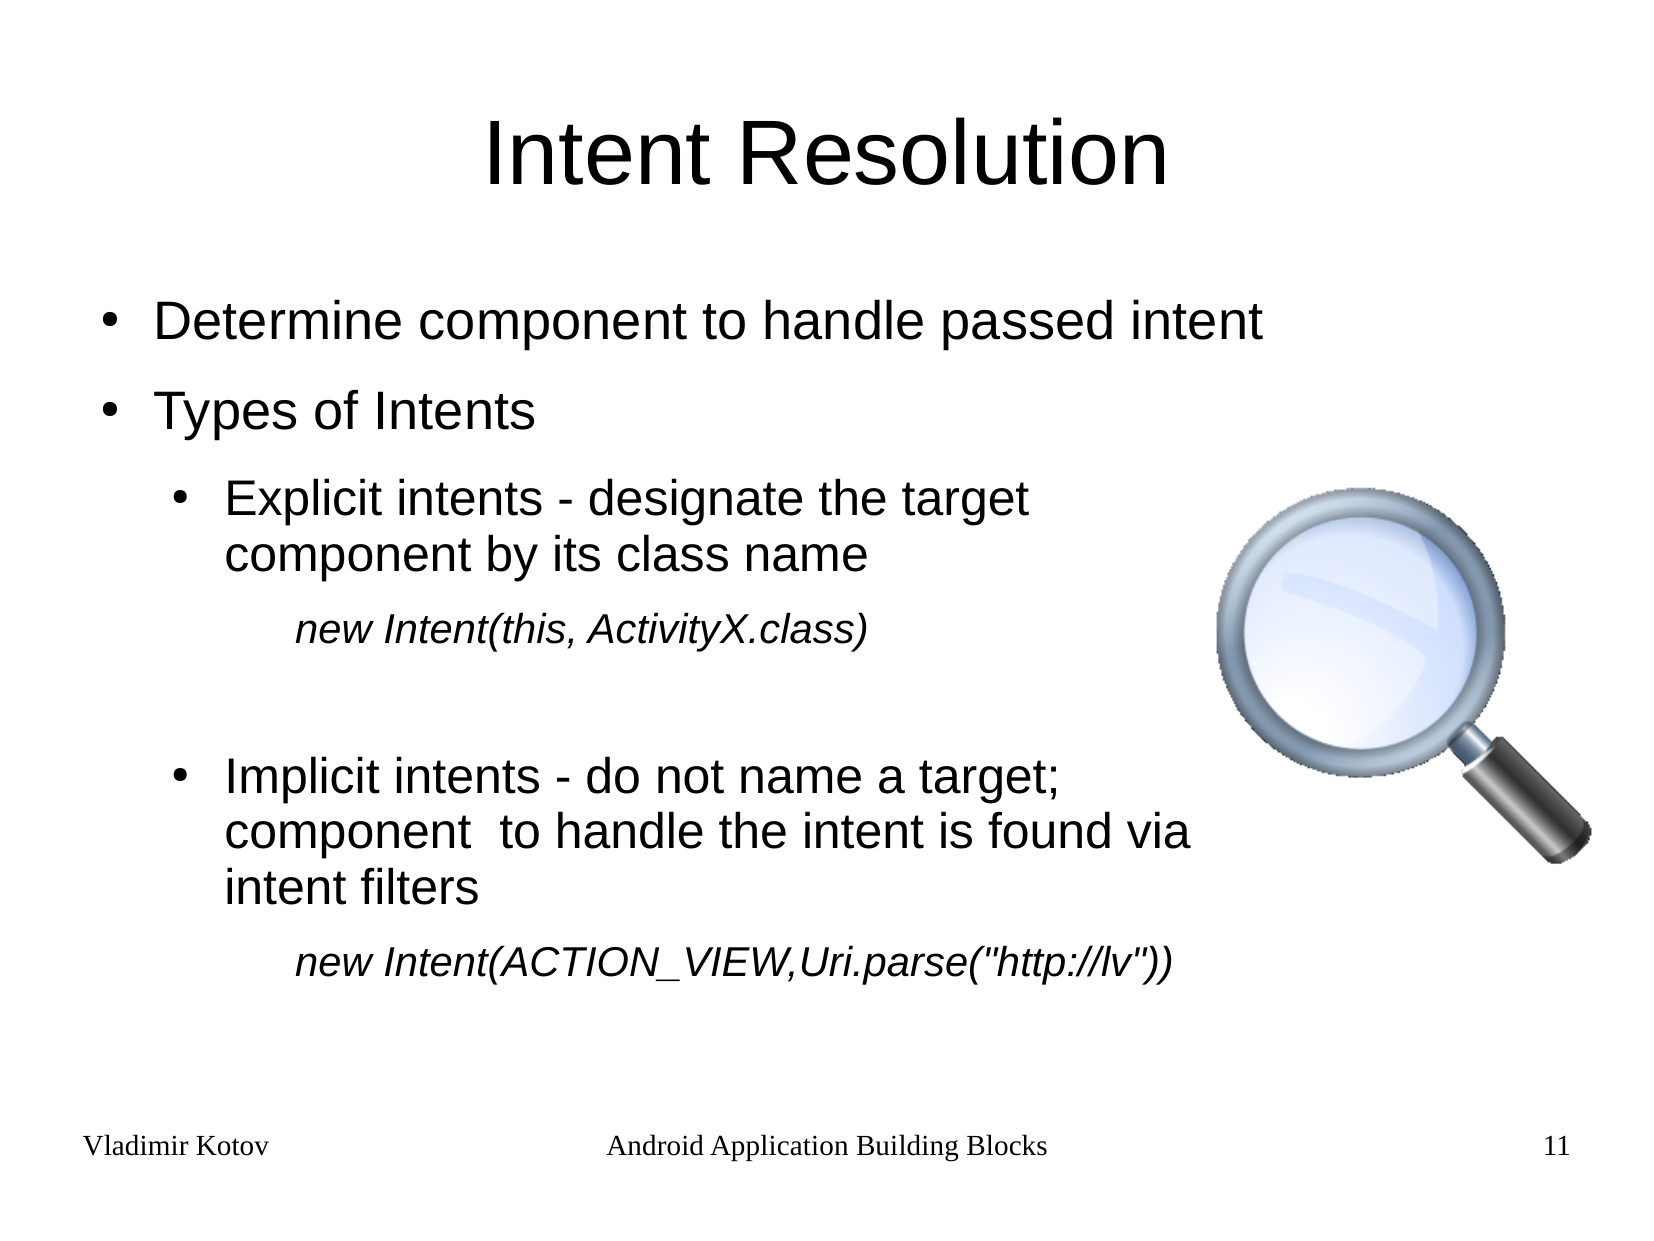

# Intent Resolution
Determine component to handle passed intent
Types of Intents
Explicit intents - designate the target component by its class name
new Intent(this, ActivityX.class)
Implicit intents - do not name a target; component to handle the intent is found via intent filters
new Intent(ACTION_VIEW,Uri.parse("http://lv"))
Vladimir Kotov
Android Application Building Blocks
11